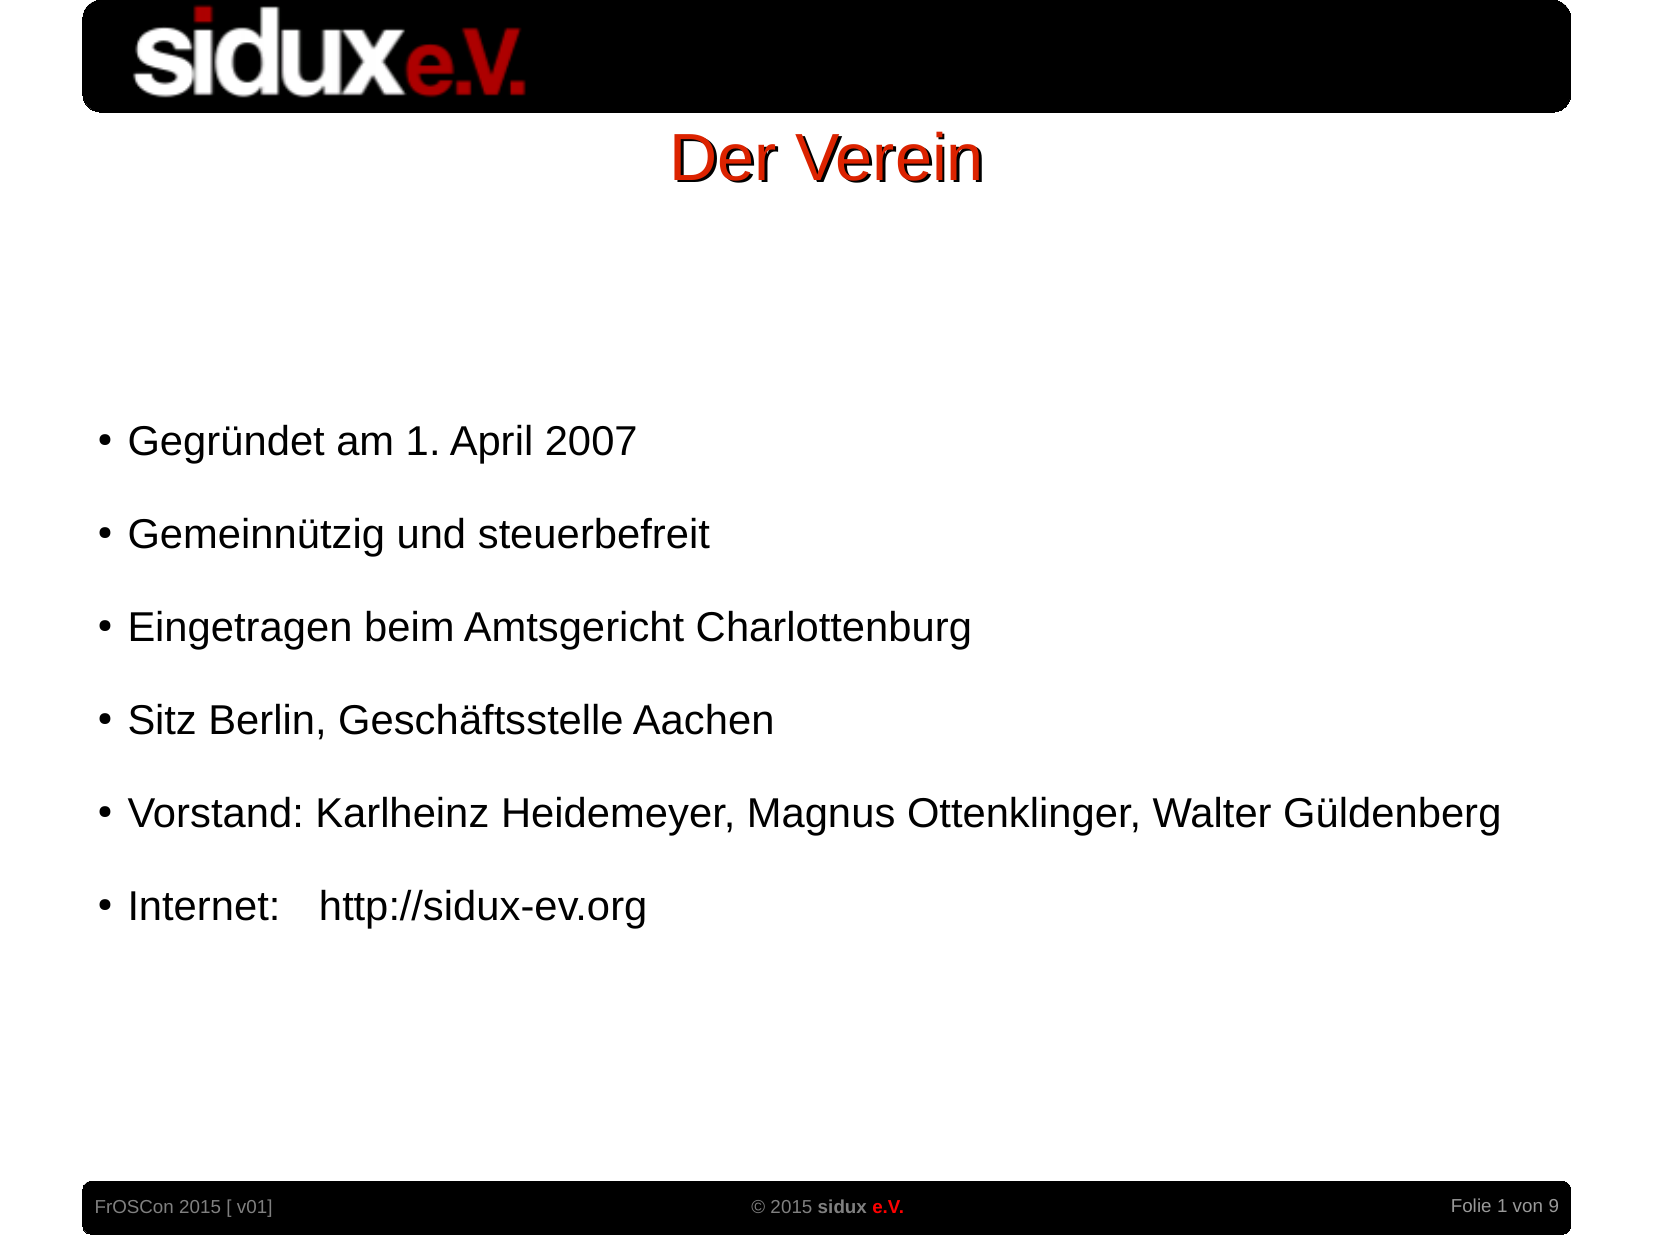

Der Verein
 	Gegründet am 1. April 2007
 	Gemeinnützig und steuerbefreit
 	Eingetragen beim Amtsgericht Charlottenburg
 	Sitz Berlin, Geschäftsstelle Aachen
 	Vorstand: Karlheinz Heidemeyer, Magnus Ottenklinger, Walter Güldenberg
 	Internet:	http://sidux-ev.org